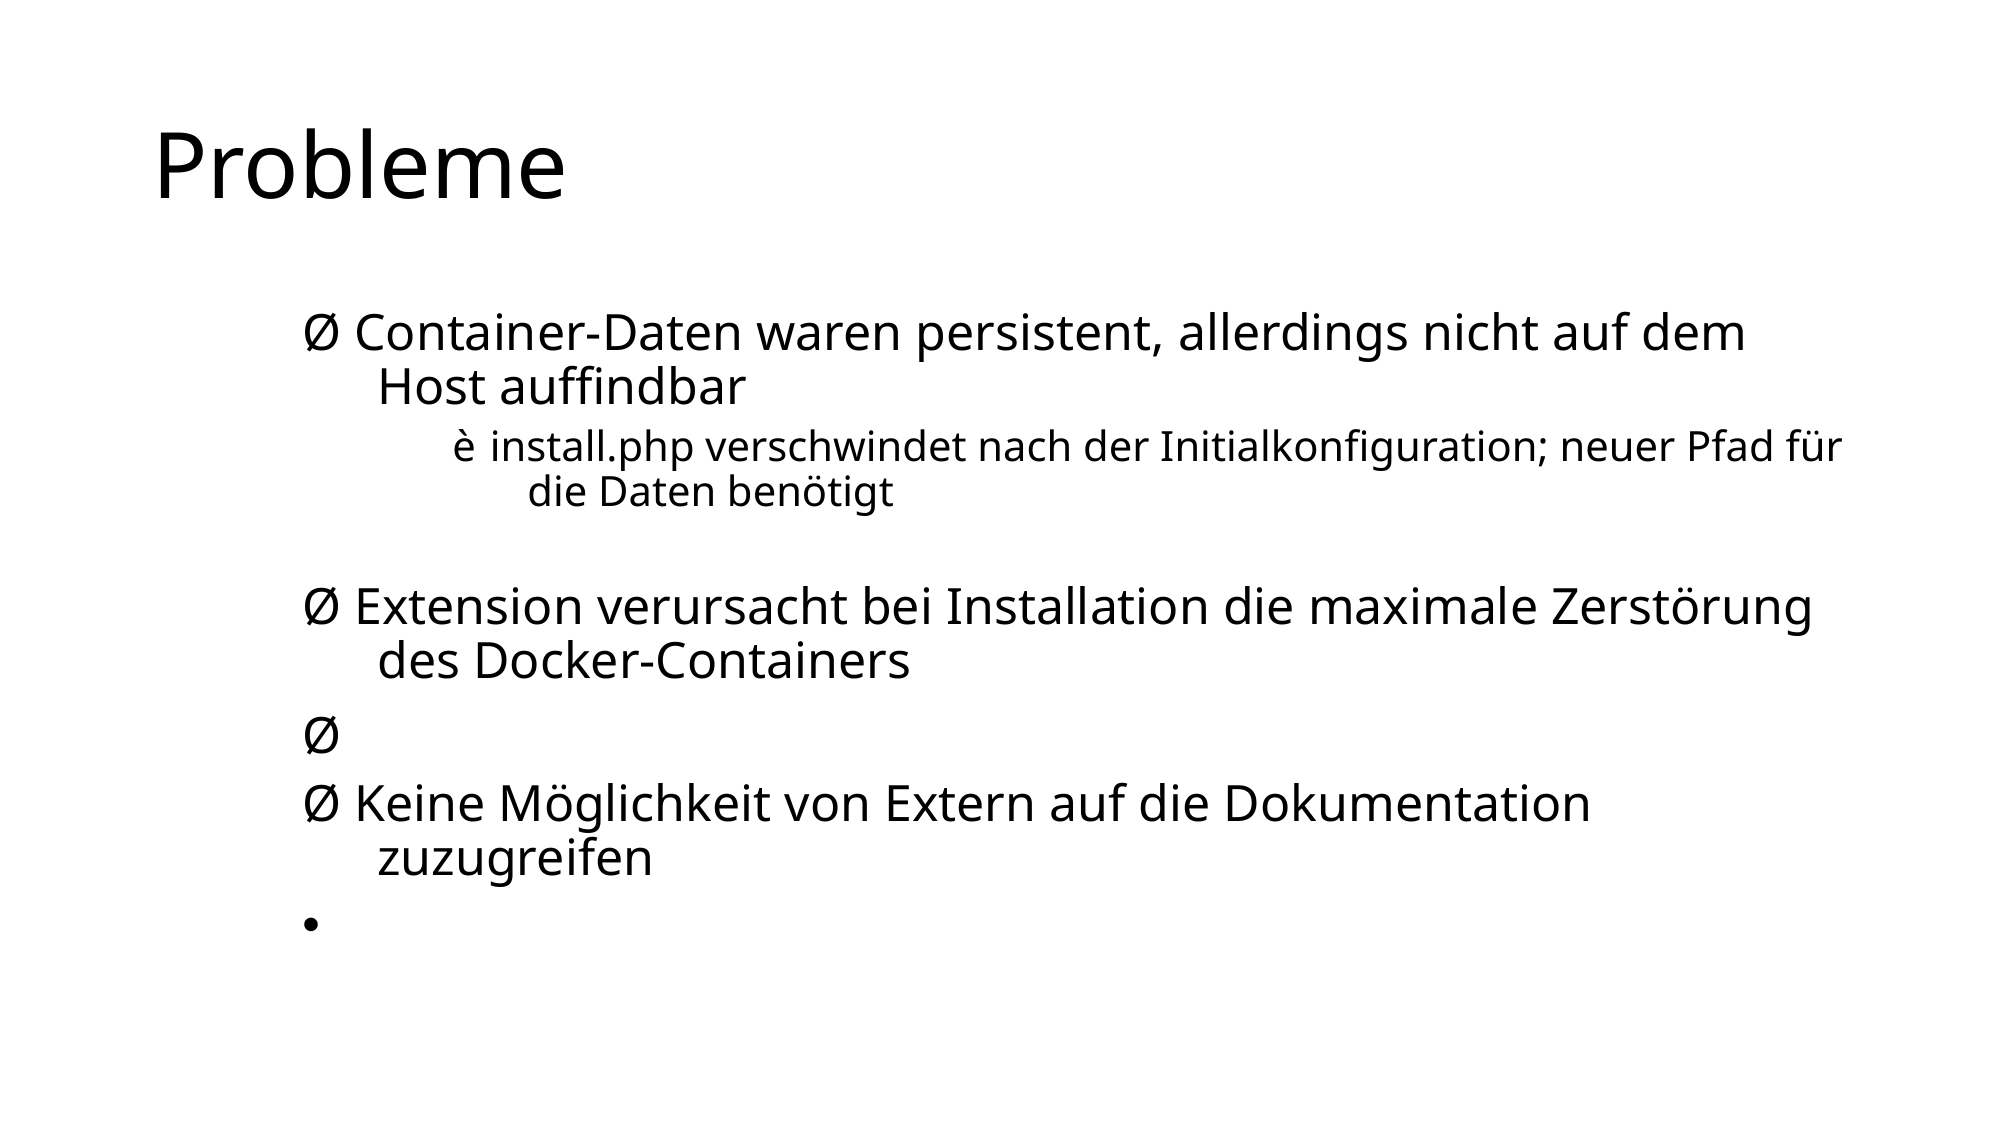

# Probleme
 Container-Daten waren persistent, allerdings nicht auf dem Host auffindbar
install.php verschwindet nach der Initialkonfiguration; neuer Pfad für die Daten benötigt
 Extension verursacht bei Installation die maximale Zerstörung des Docker-Containers
 Keine Möglichkeit von Extern auf die Dokumentation zuzugreifen